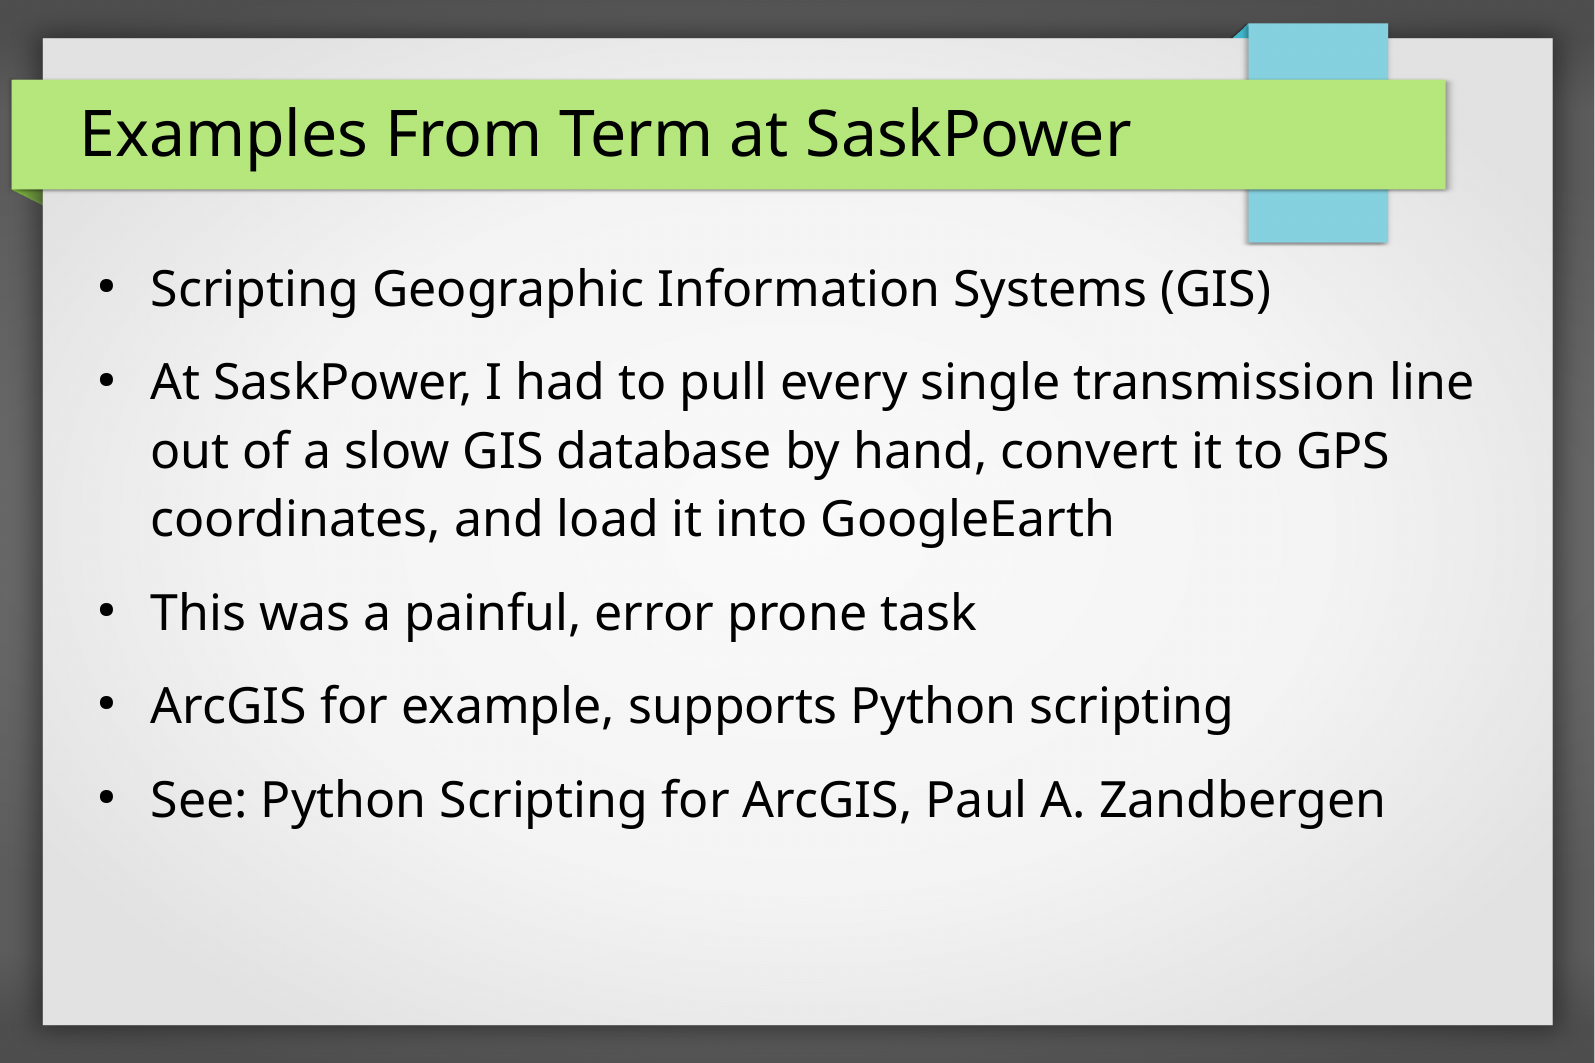

# Examples From Term at SaskPower
Scripting Geographic Information Systems (GIS)
At SaskPower, I had to pull every single transmission line out of a slow GIS database by hand, convert it to GPS coordinates, and load it into GoogleEarth
This was a painful, error prone task
ArcGIS for example, supports Python scripting
See: Python Scripting for ArcGIS, Paul A. Zandbergen